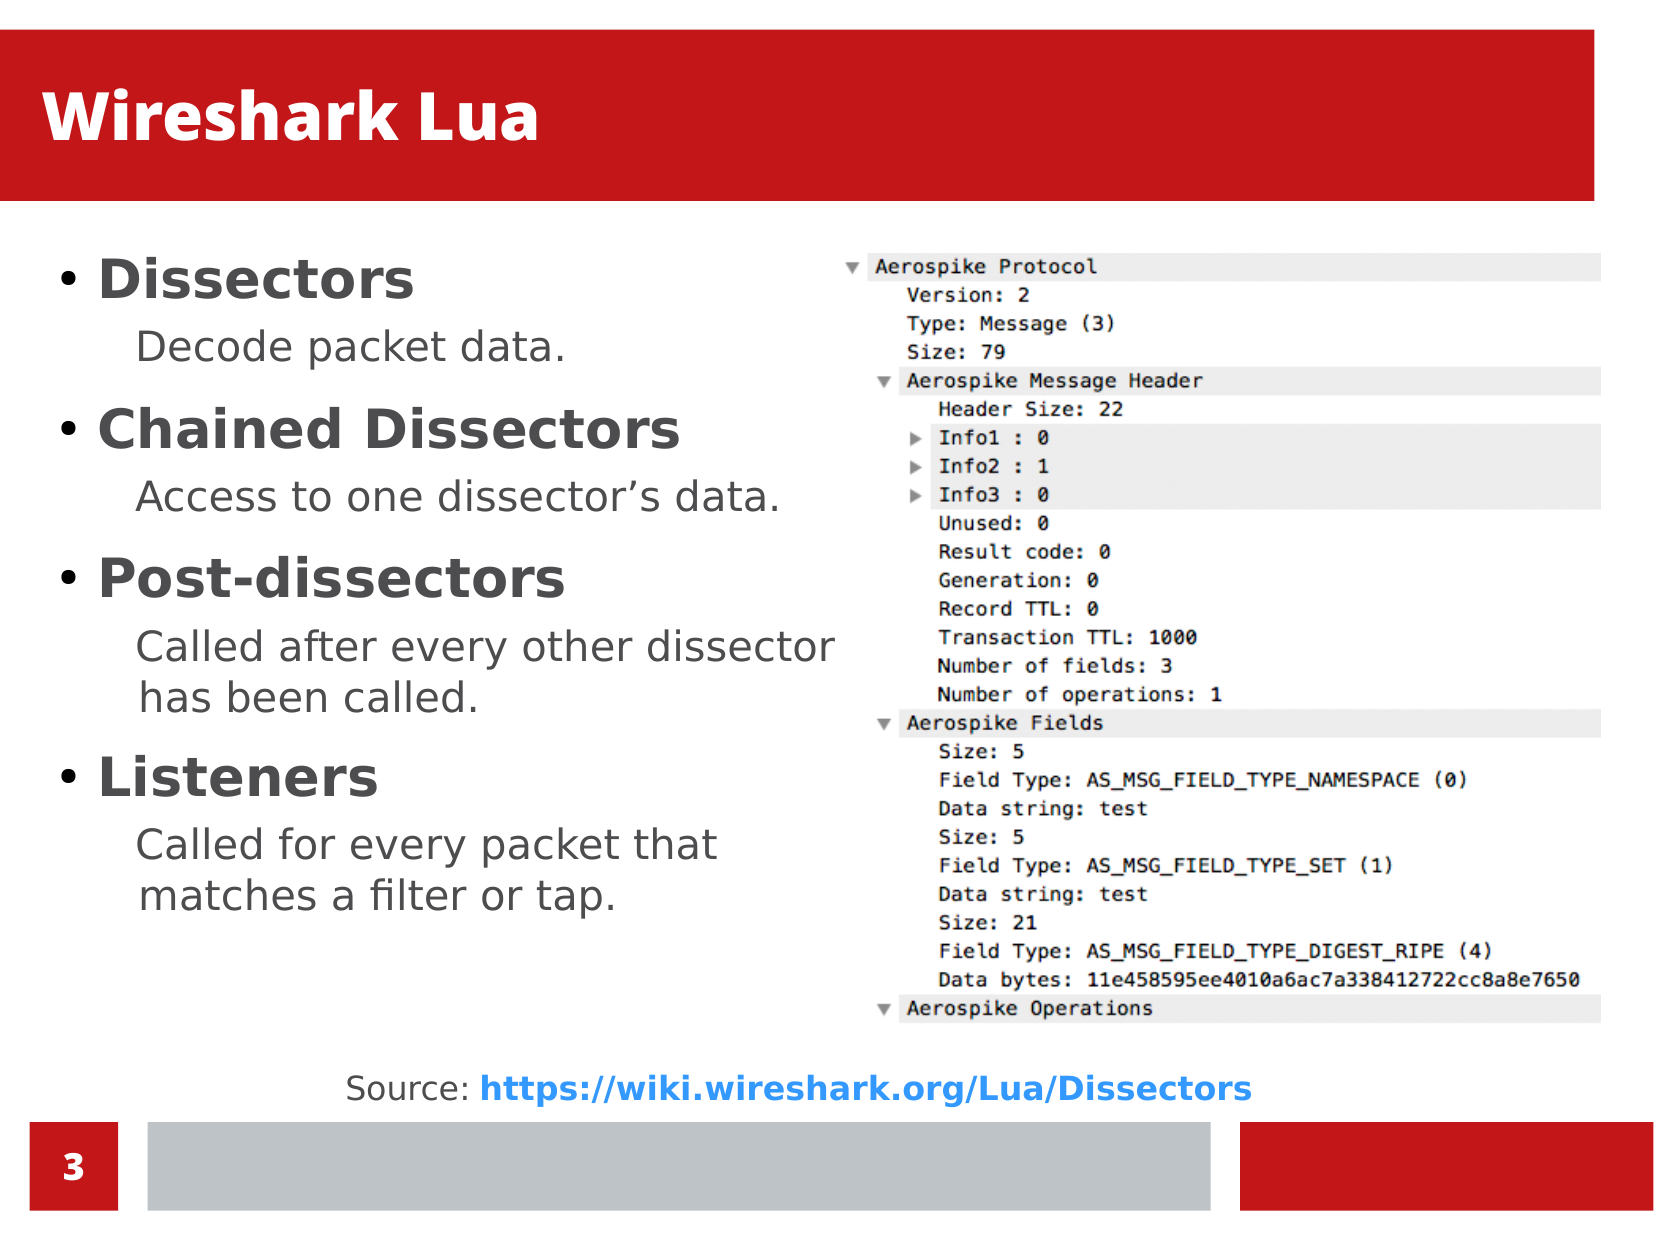

# Wireshark Lua
 Dissectors
 Decode packet data.
 Chained Dissectors
 Access to one dissector’s data.
 Post-dissectors
 Called after every other dissector
 has been called.
 Listeners
 Called for every packet that
 matches a filter or tap.
Source: https://wiki.wireshark.org/Lua/Dissectors
3